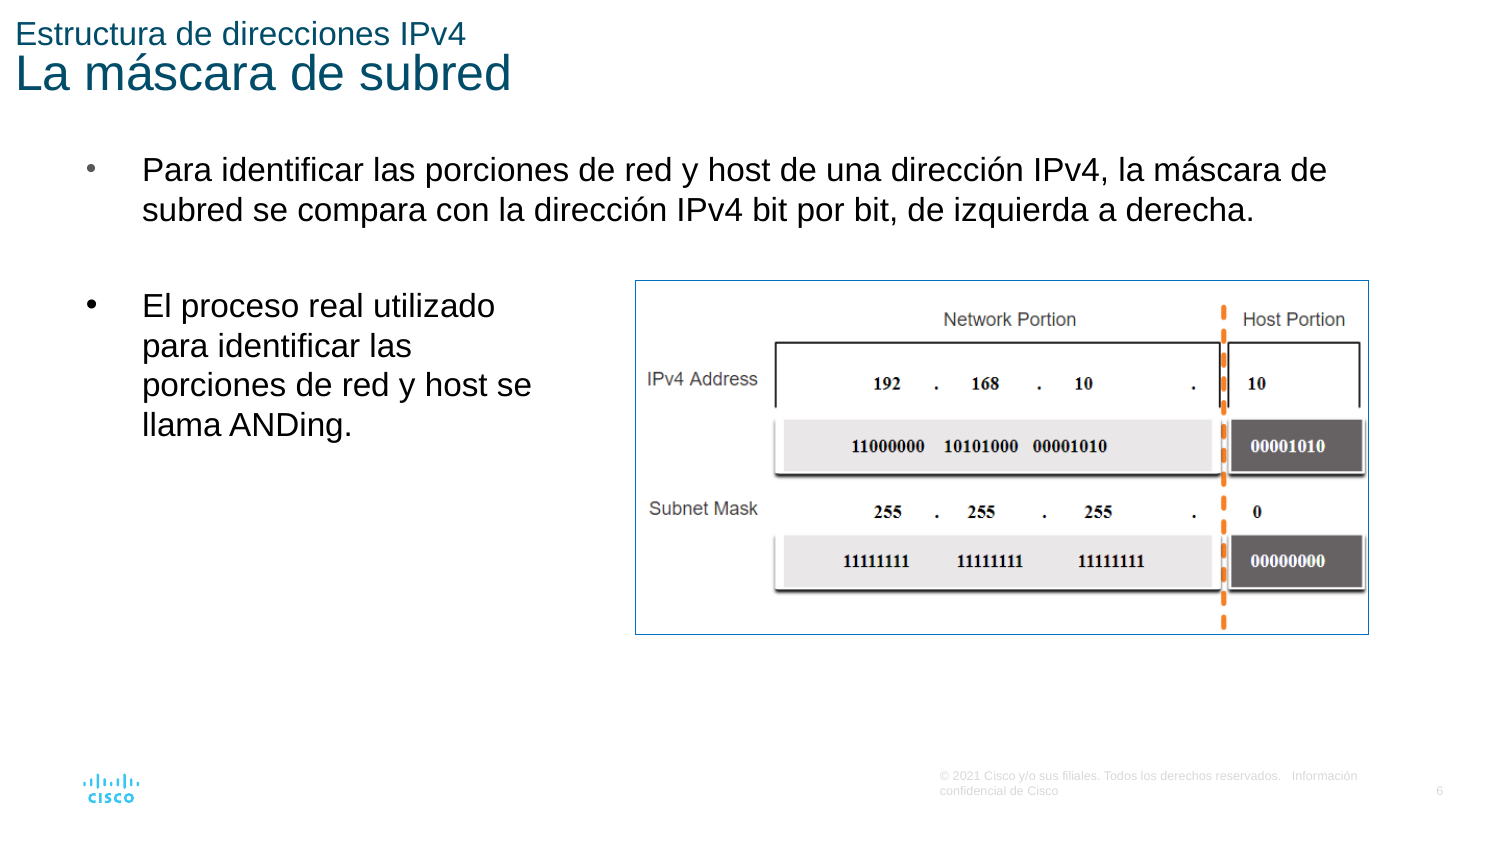

# Estructura de direcciones IPv4 La máscara de subred
Para identificar las porciones de red y host de una dirección IPv4, la máscara de subred se compara con la dirección IPv4 bit por bit, de izquierda a derecha.
El proceso real utilizado para identificar las porciones de red y host se llama ANDing.